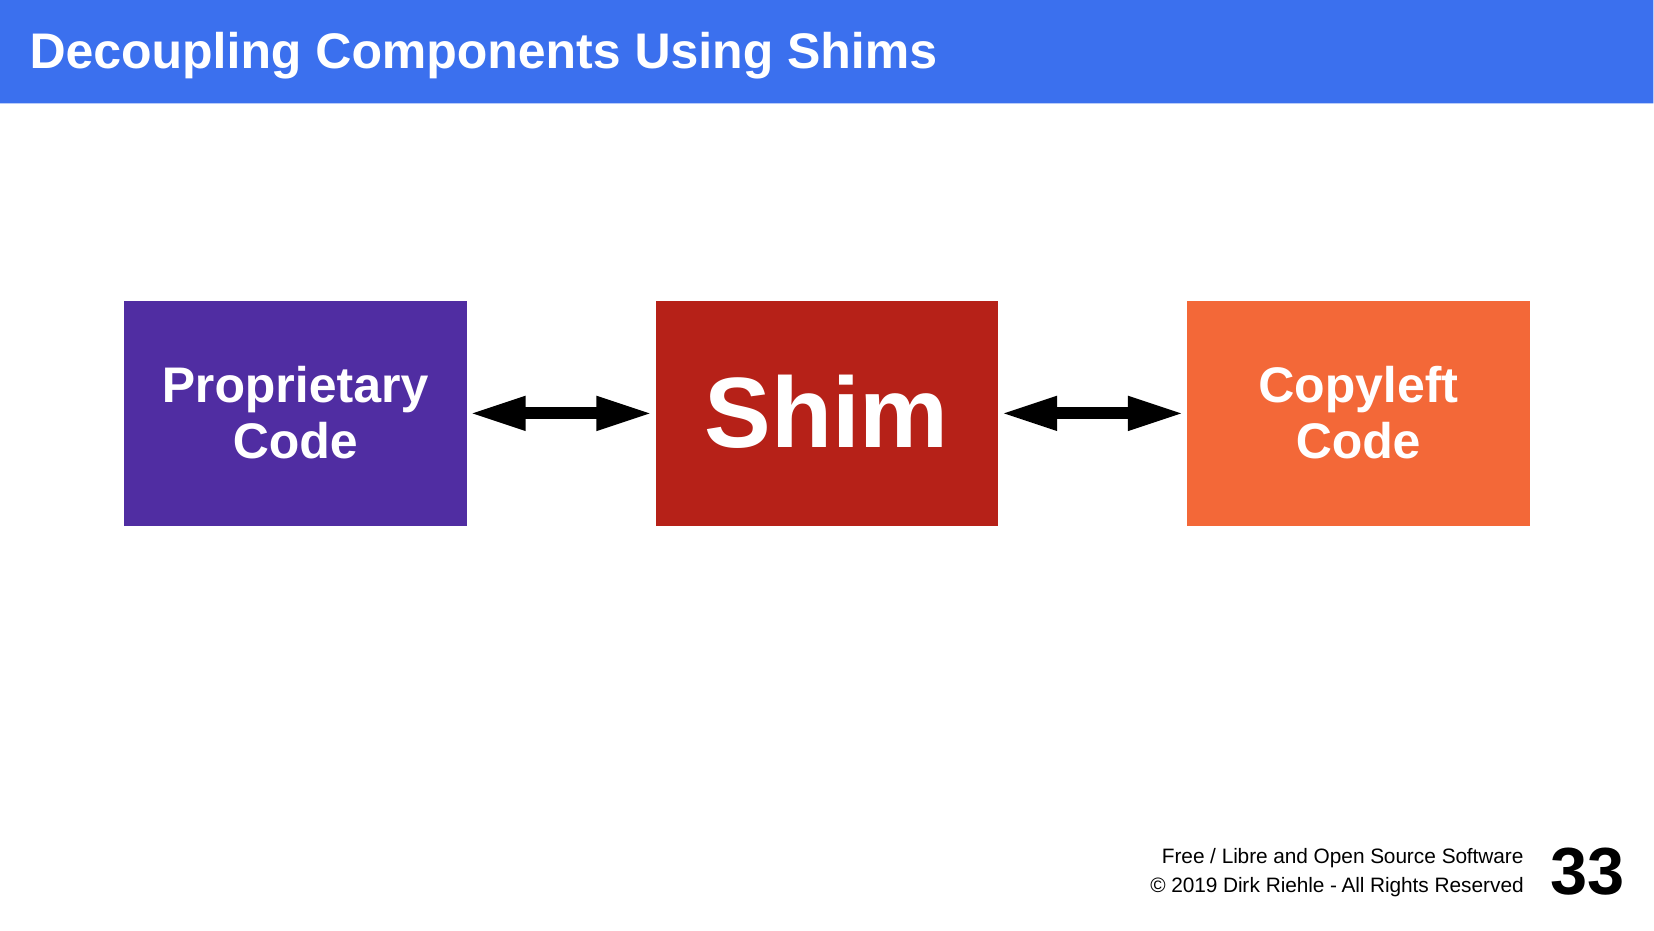

# Decoupling Components Using Shims
Proprietary
Code
Shim
Copyleft
Code
Free / Libre and Open Source Software
33
© 2019 Dirk Riehle - All Rights Reserved